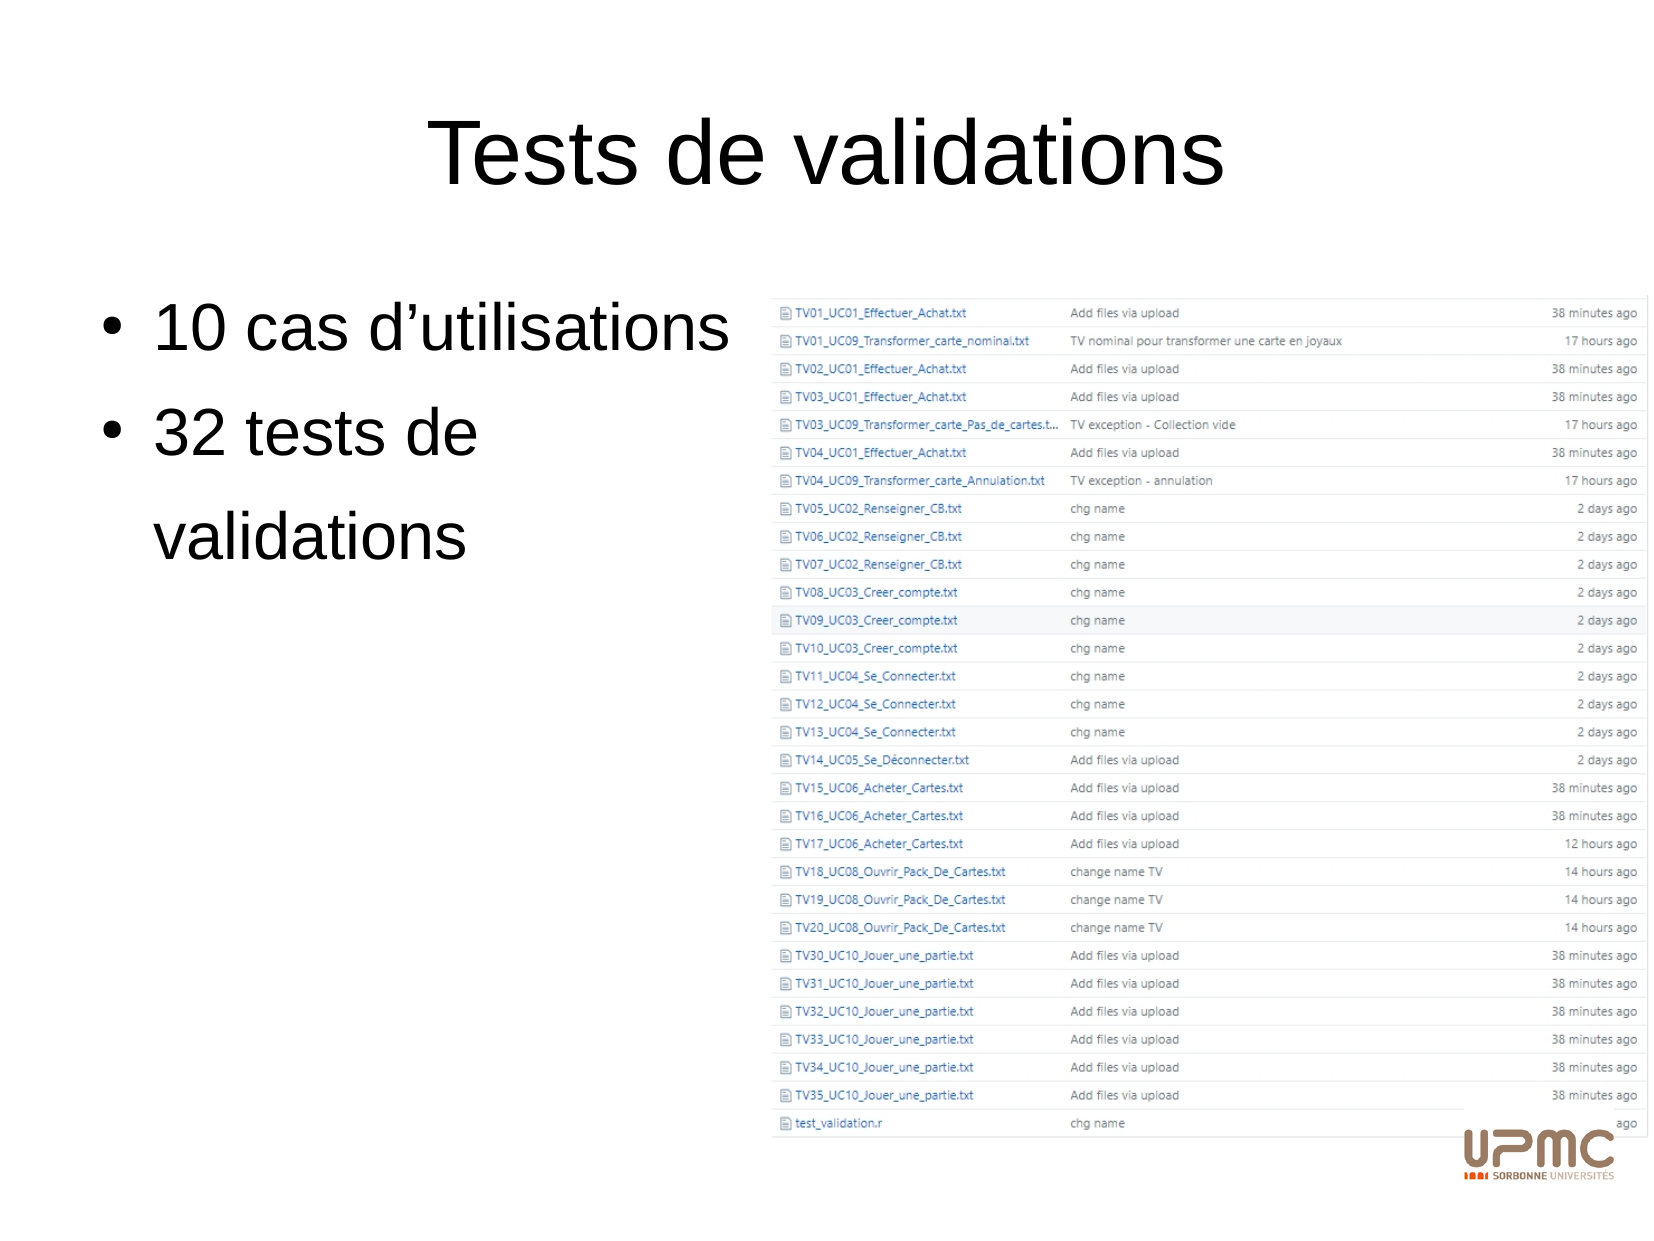

# Tests de validations
10 cas d’utilisations
32 tests de
validations